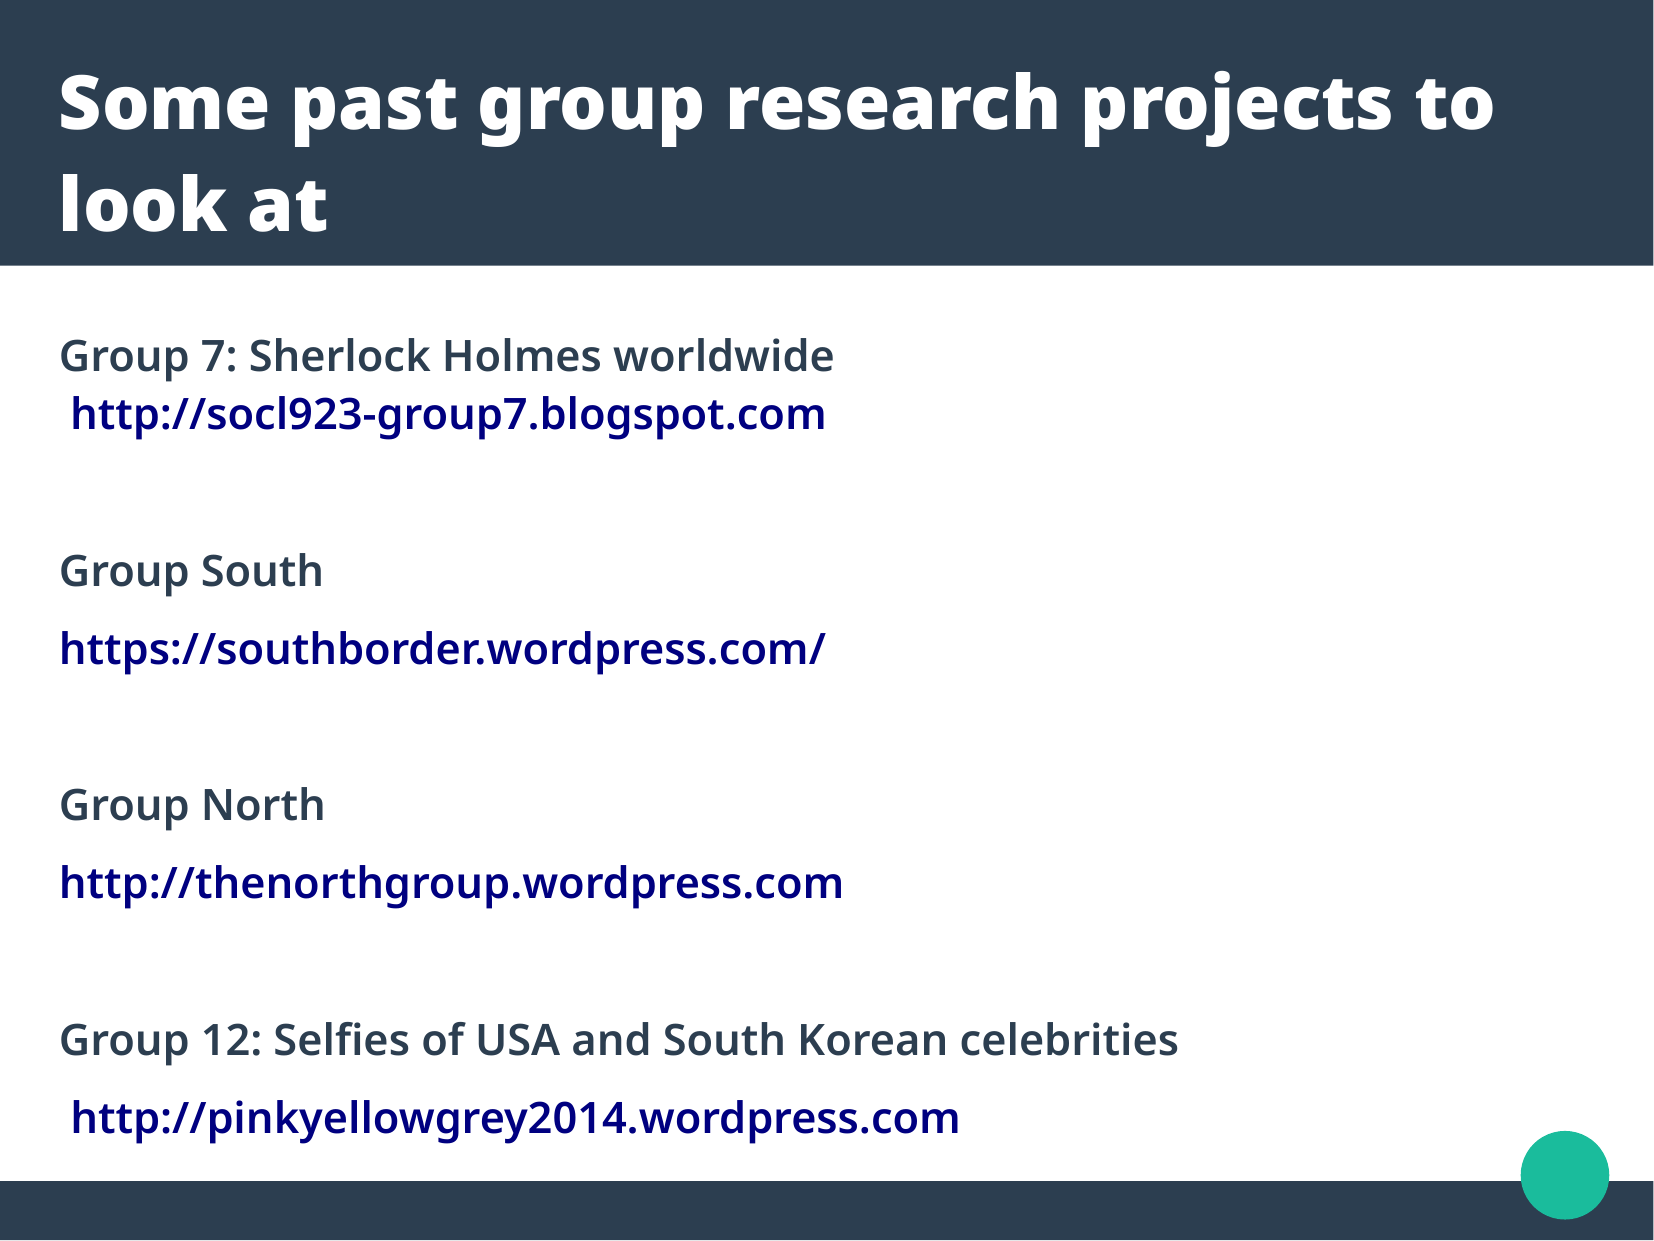

# Some past group research projects to look at
Group 7: Sherlock Holmes worldwide http://socl923-group7.blogspot.com
Group South
https://southborder.wordpress.com/
Group North
http://thenorthgroup.wordpress.com
Group 12: Selfies of USA and South Korean celebrities
 http://pinkyellowgrey2014.wordpress.com